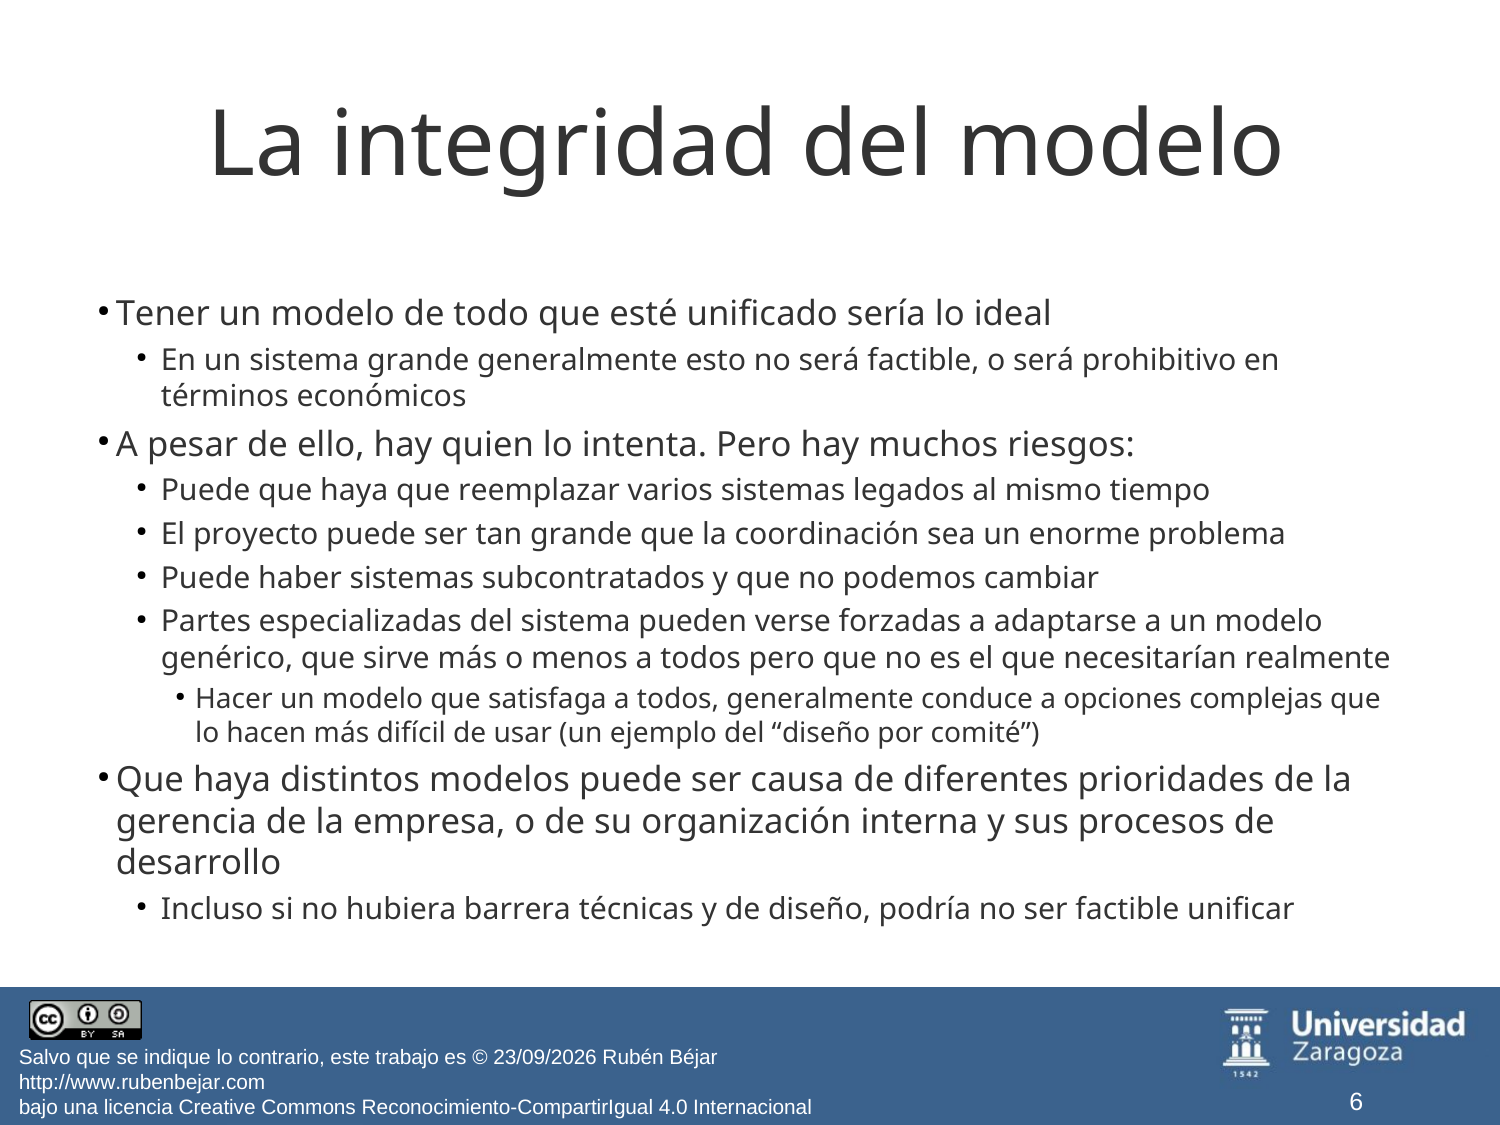

# La integridad del modelo
Tener un modelo de todo que esté unificado sería lo ideal
En un sistema grande generalmente esto no será factible, o será prohibitivo en términos económicos
A pesar de ello, hay quien lo intenta. Pero hay muchos riesgos:
Puede que haya que reemplazar varios sistemas legados al mismo tiempo
El proyecto puede ser tan grande que la coordinación sea un enorme problema
Puede haber sistemas subcontratados y que no podemos cambiar
Partes especializadas del sistema pueden verse forzadas a adaptarse a un modelo genérico, que sirve más o menos a todos pero que no es el que necesitarían realmente
Hacer un modelo que satisfaga a todos, generalmente conduce a opciones complejas que lo hacen más difícil de usar (un ejemplo del “diseño por comité”)
Que haya distintos modelos puede ser causa de diferentes prioridades de la gerencia de la empresa, o de su organización interna y sus procesos de desarrollo
Incluso si no hubiera barrera técnicas y de diseño, podría no ser factible unificar